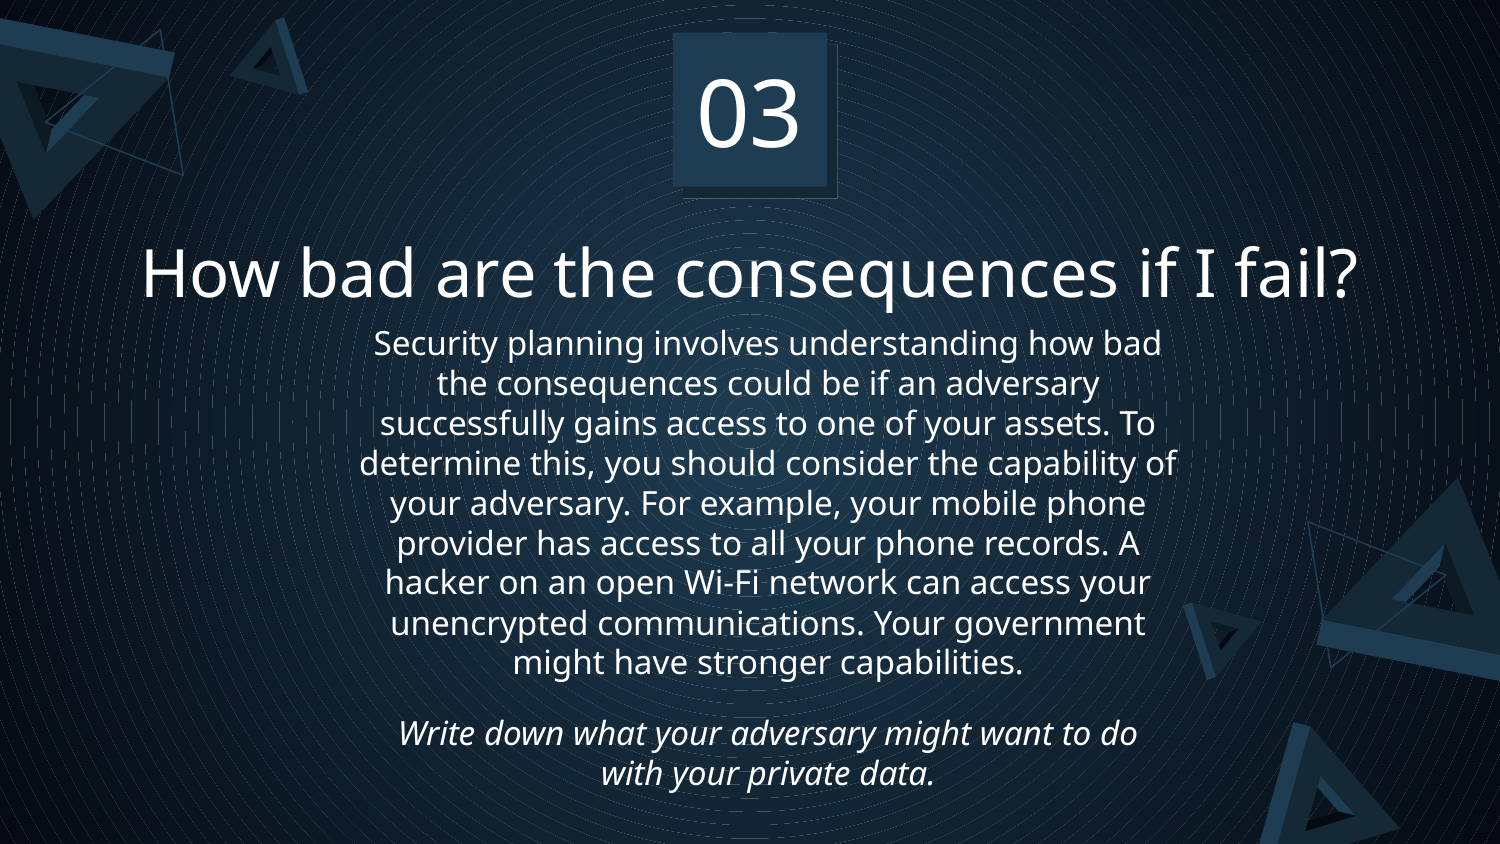

03
# How bad are the consequences if I fail?
Security planning involves understanding how bad the consequences could be if an adversary successfully gains access to one of your assets. To determine this, you should consider the capability of your adversary. For example, your mobile phone provider has access to all your phone records. A hacker on an open Wi-Fi network can access your unencrypted communications. Your government might have stronger capabilities.
Write down what your adversary might want to do with your private data.